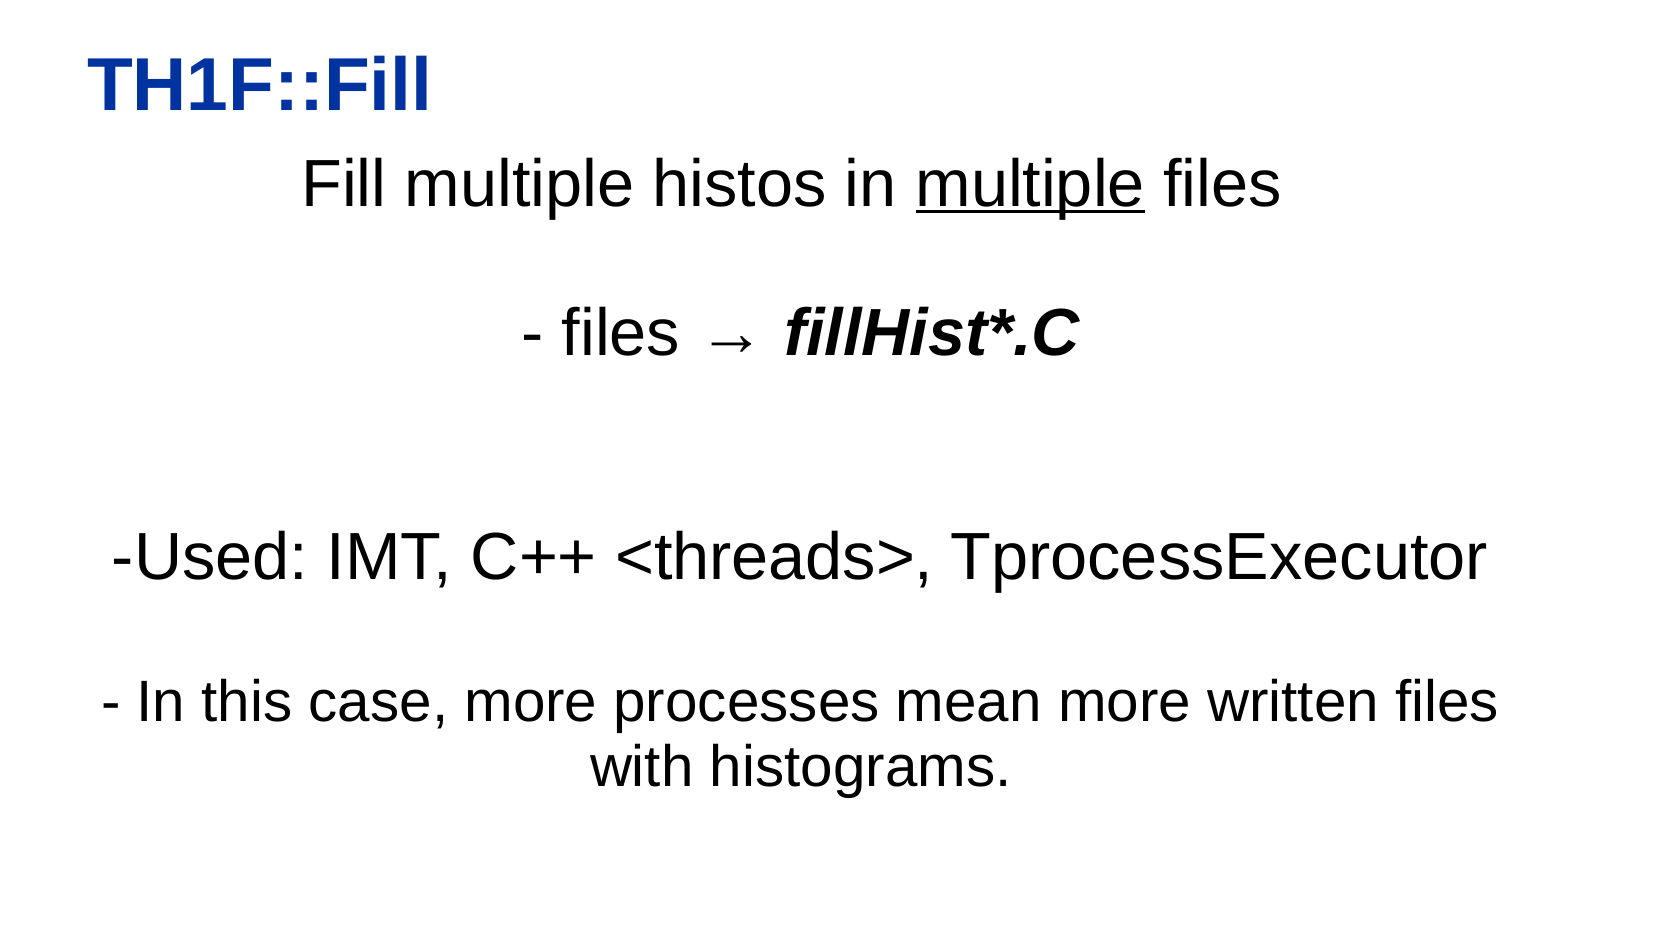

# Fill multiple histos in multiple files
- files → fillHist*.C
-Used: IMT, C++ <threads>, TprocessExecutor
- In this case, more processes mean more written files with histograms.
TH1F::Fill